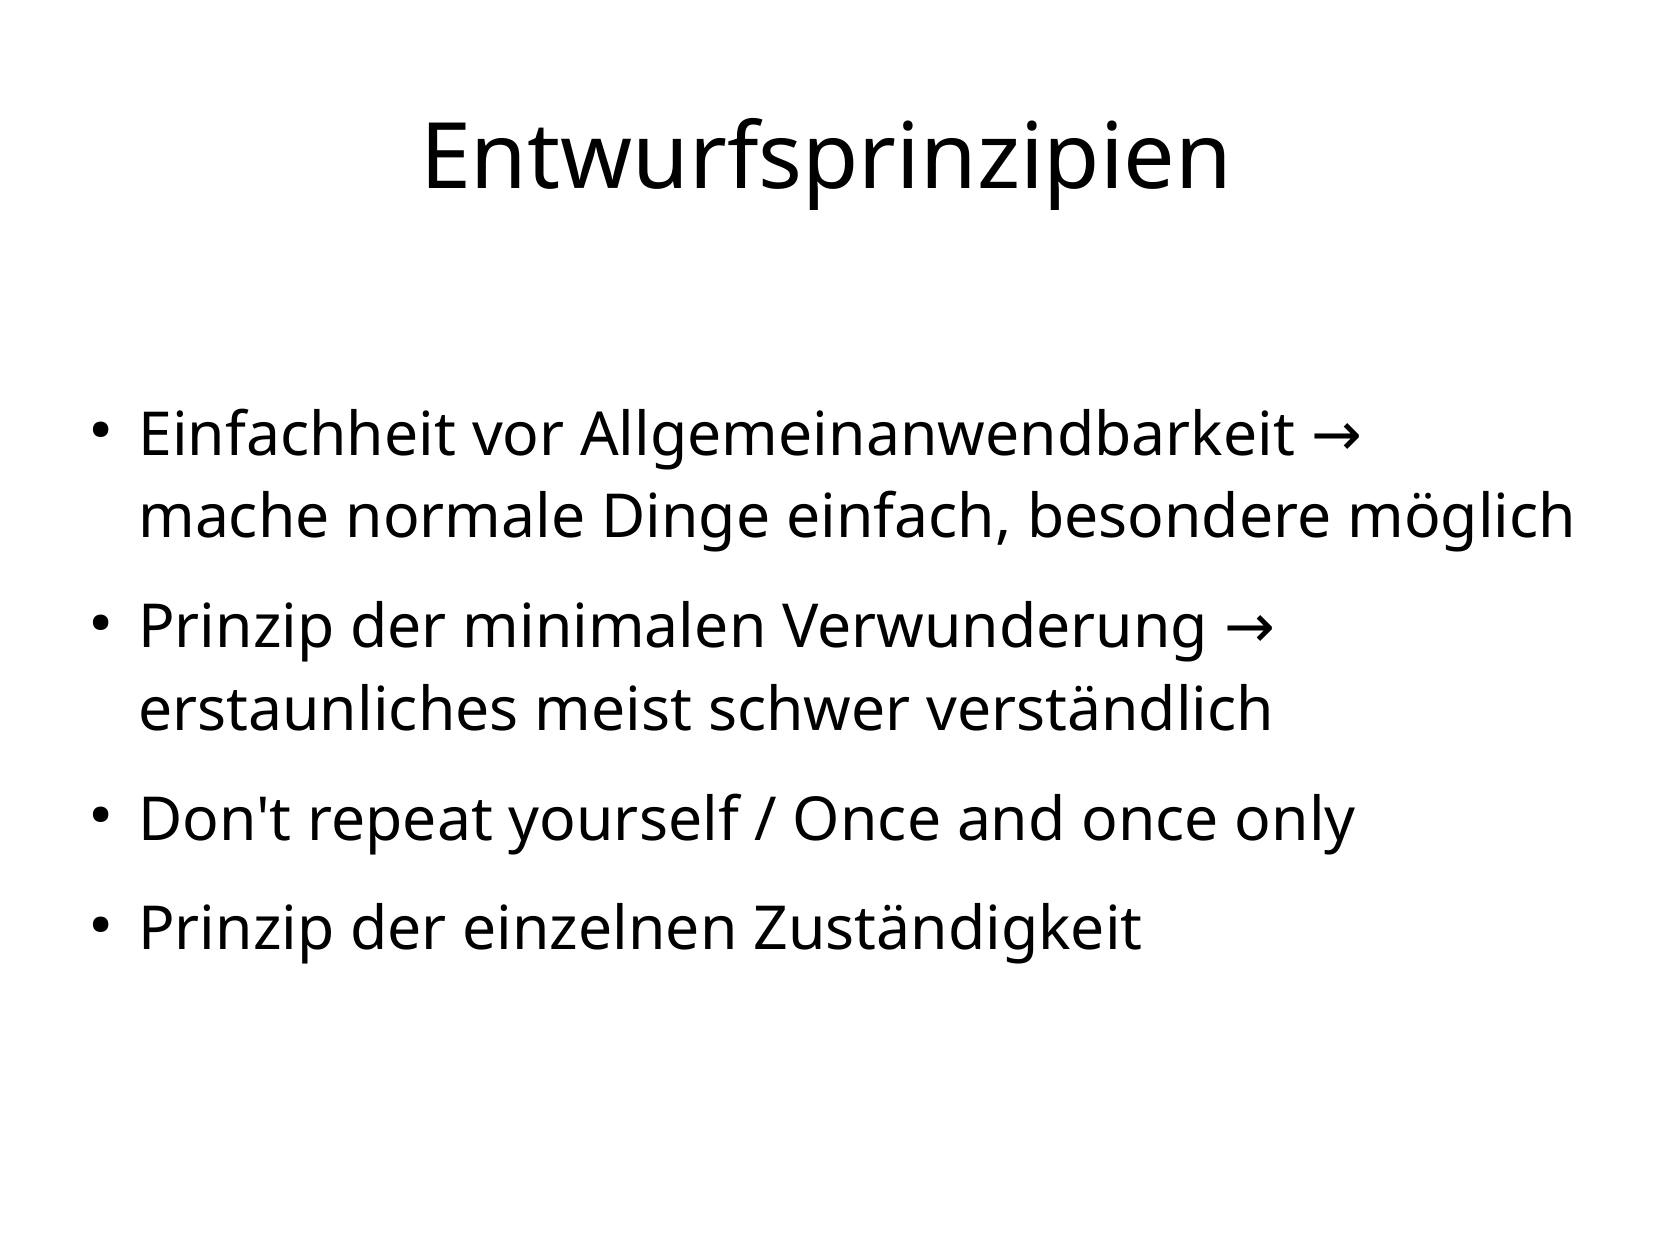

# Entwurfsprinzipien
Einfachheit vor Allgemeinanwendbarkeit →
mache normale Dinge einfach, besondere möglich
Prinzip der minimalen Verwunderung →
erstaunliches meist schwer verständlich
Don't repeat yourself / Once and once only
Prinzip der einzelnen Zuständigkeit